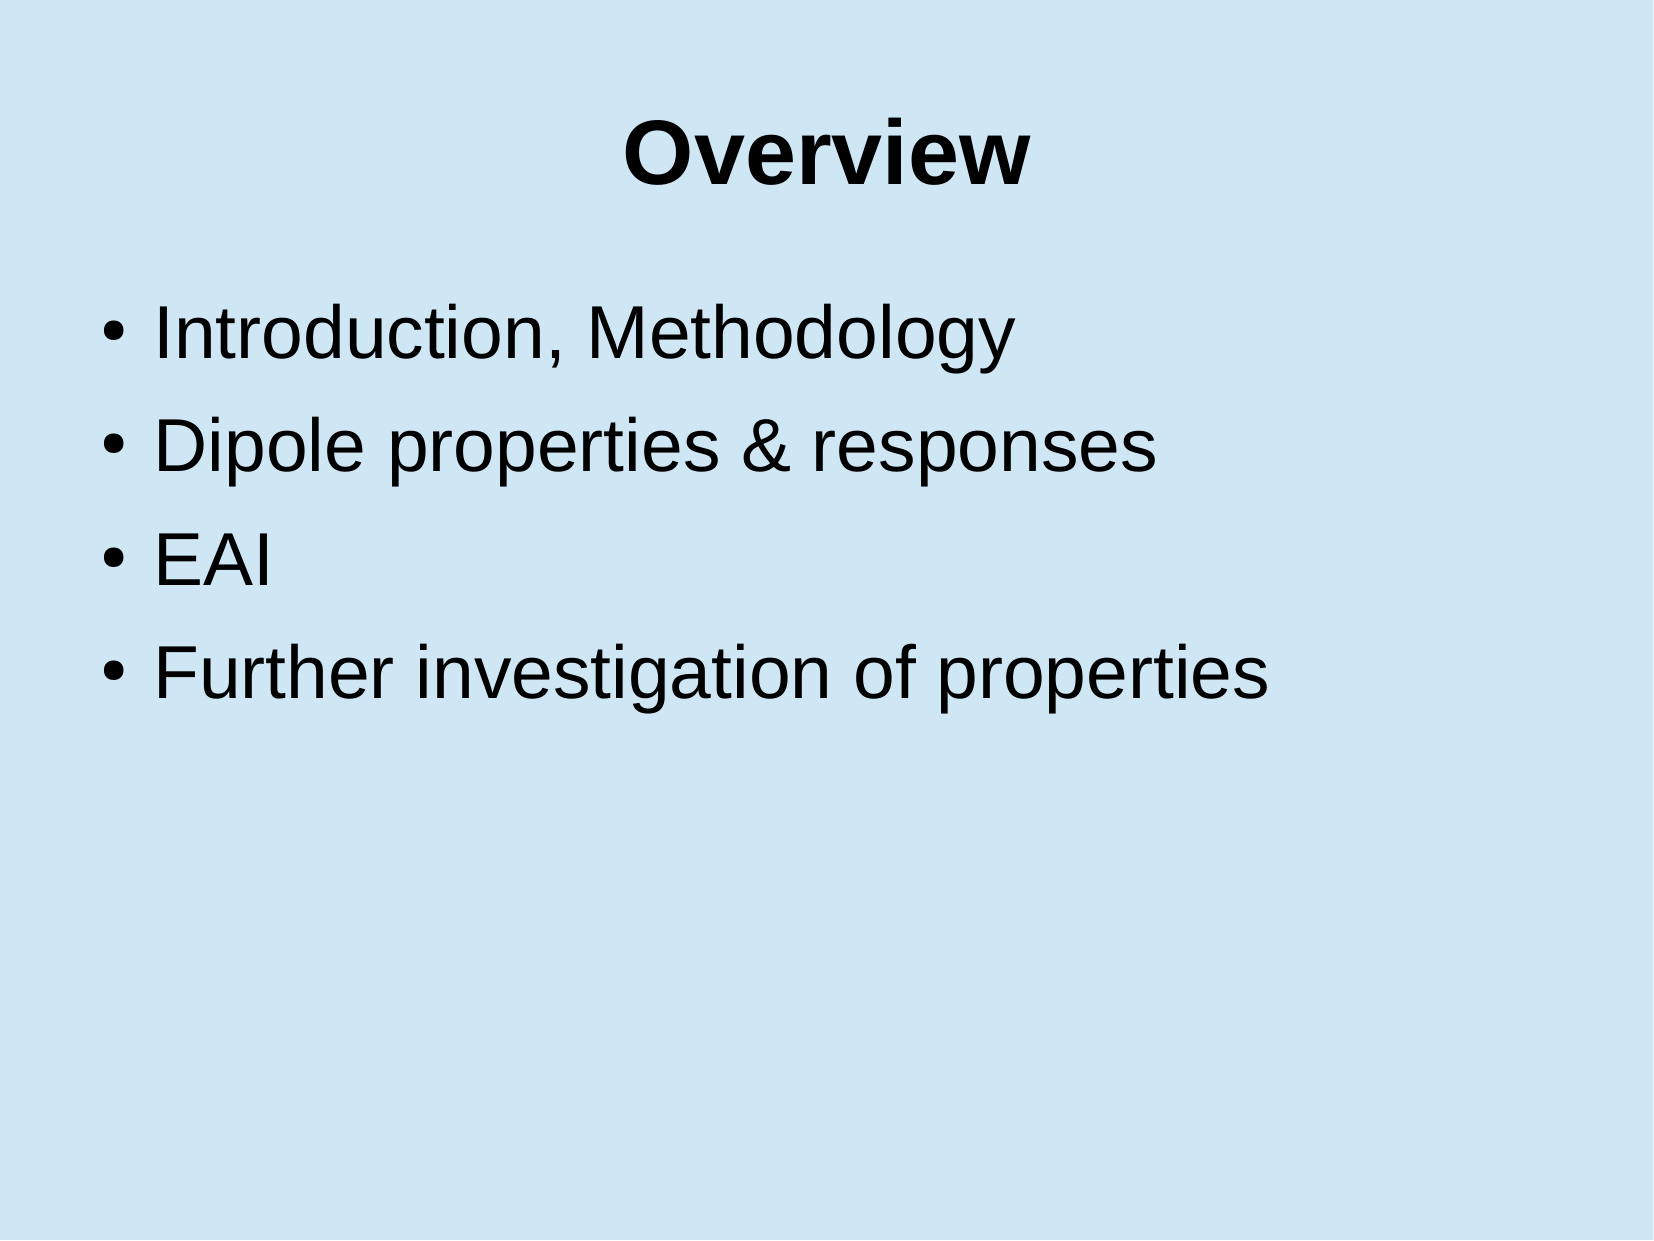

# Overview
Introduction, Methodology
Dipole properties & responses
EAI
Further investigation of properties